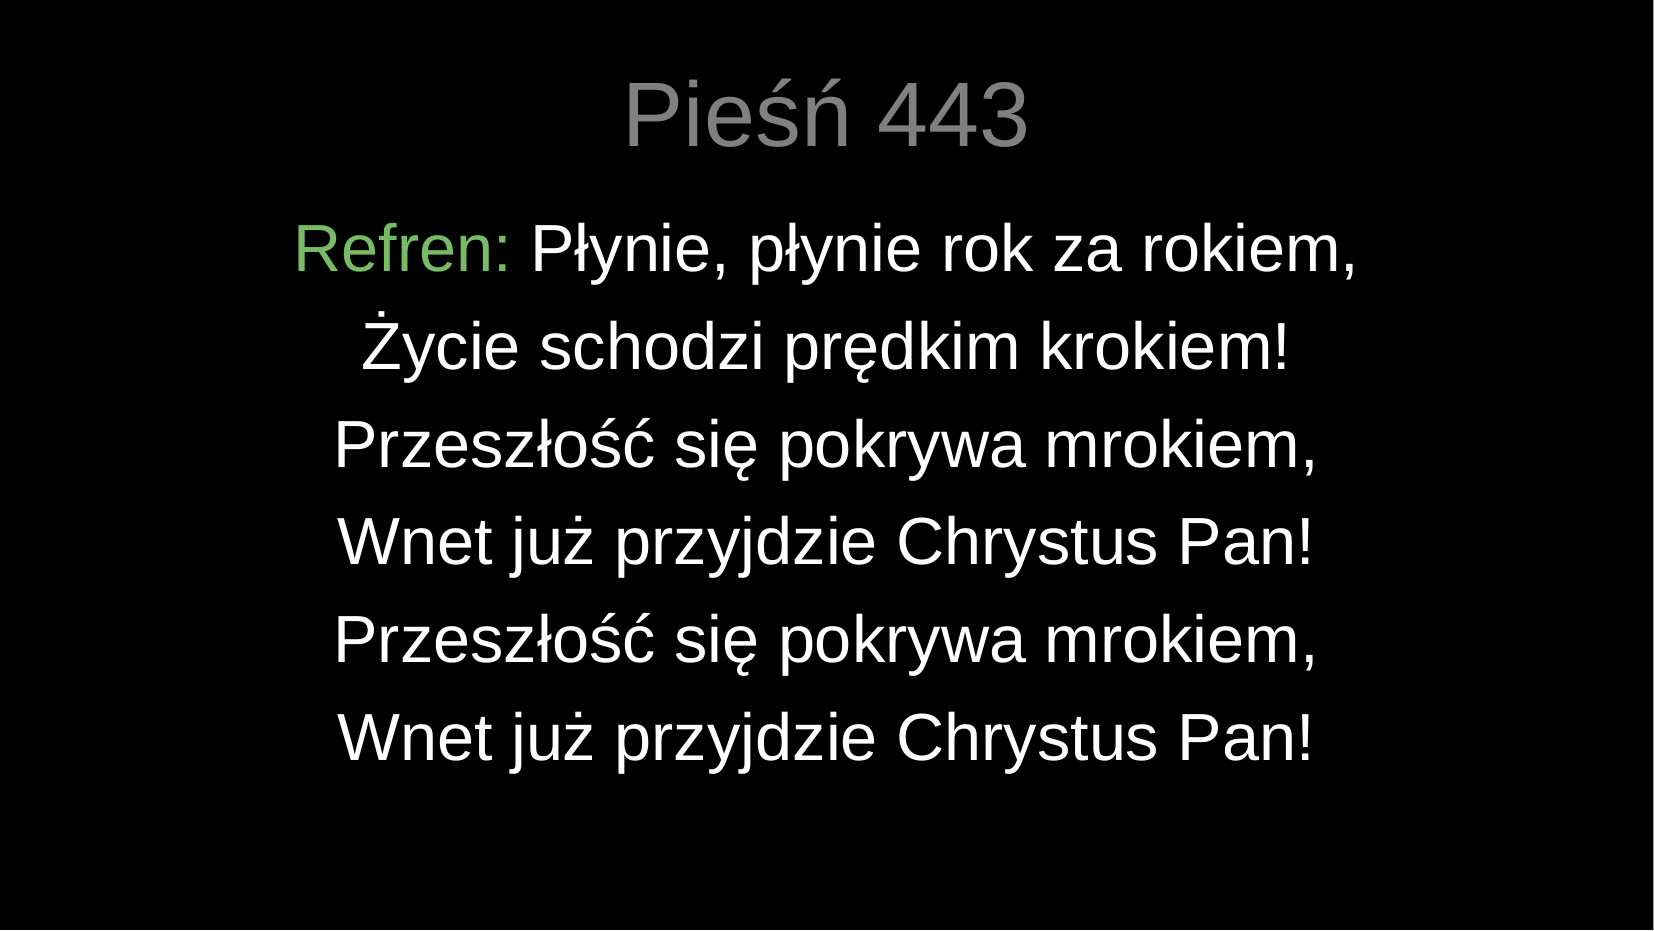

# Pieśń 443
Refren: Płynie, płynie rok za rokiem,
Życie schodzi prędkim krokiem!
Przeszłość się pokrywa mrokiem,
Wnet już przyjdzie Chrystus Pan!
Przeszłość się pokrywa mrokiem,
Wnet już przyjdzie Chrystus Pan!